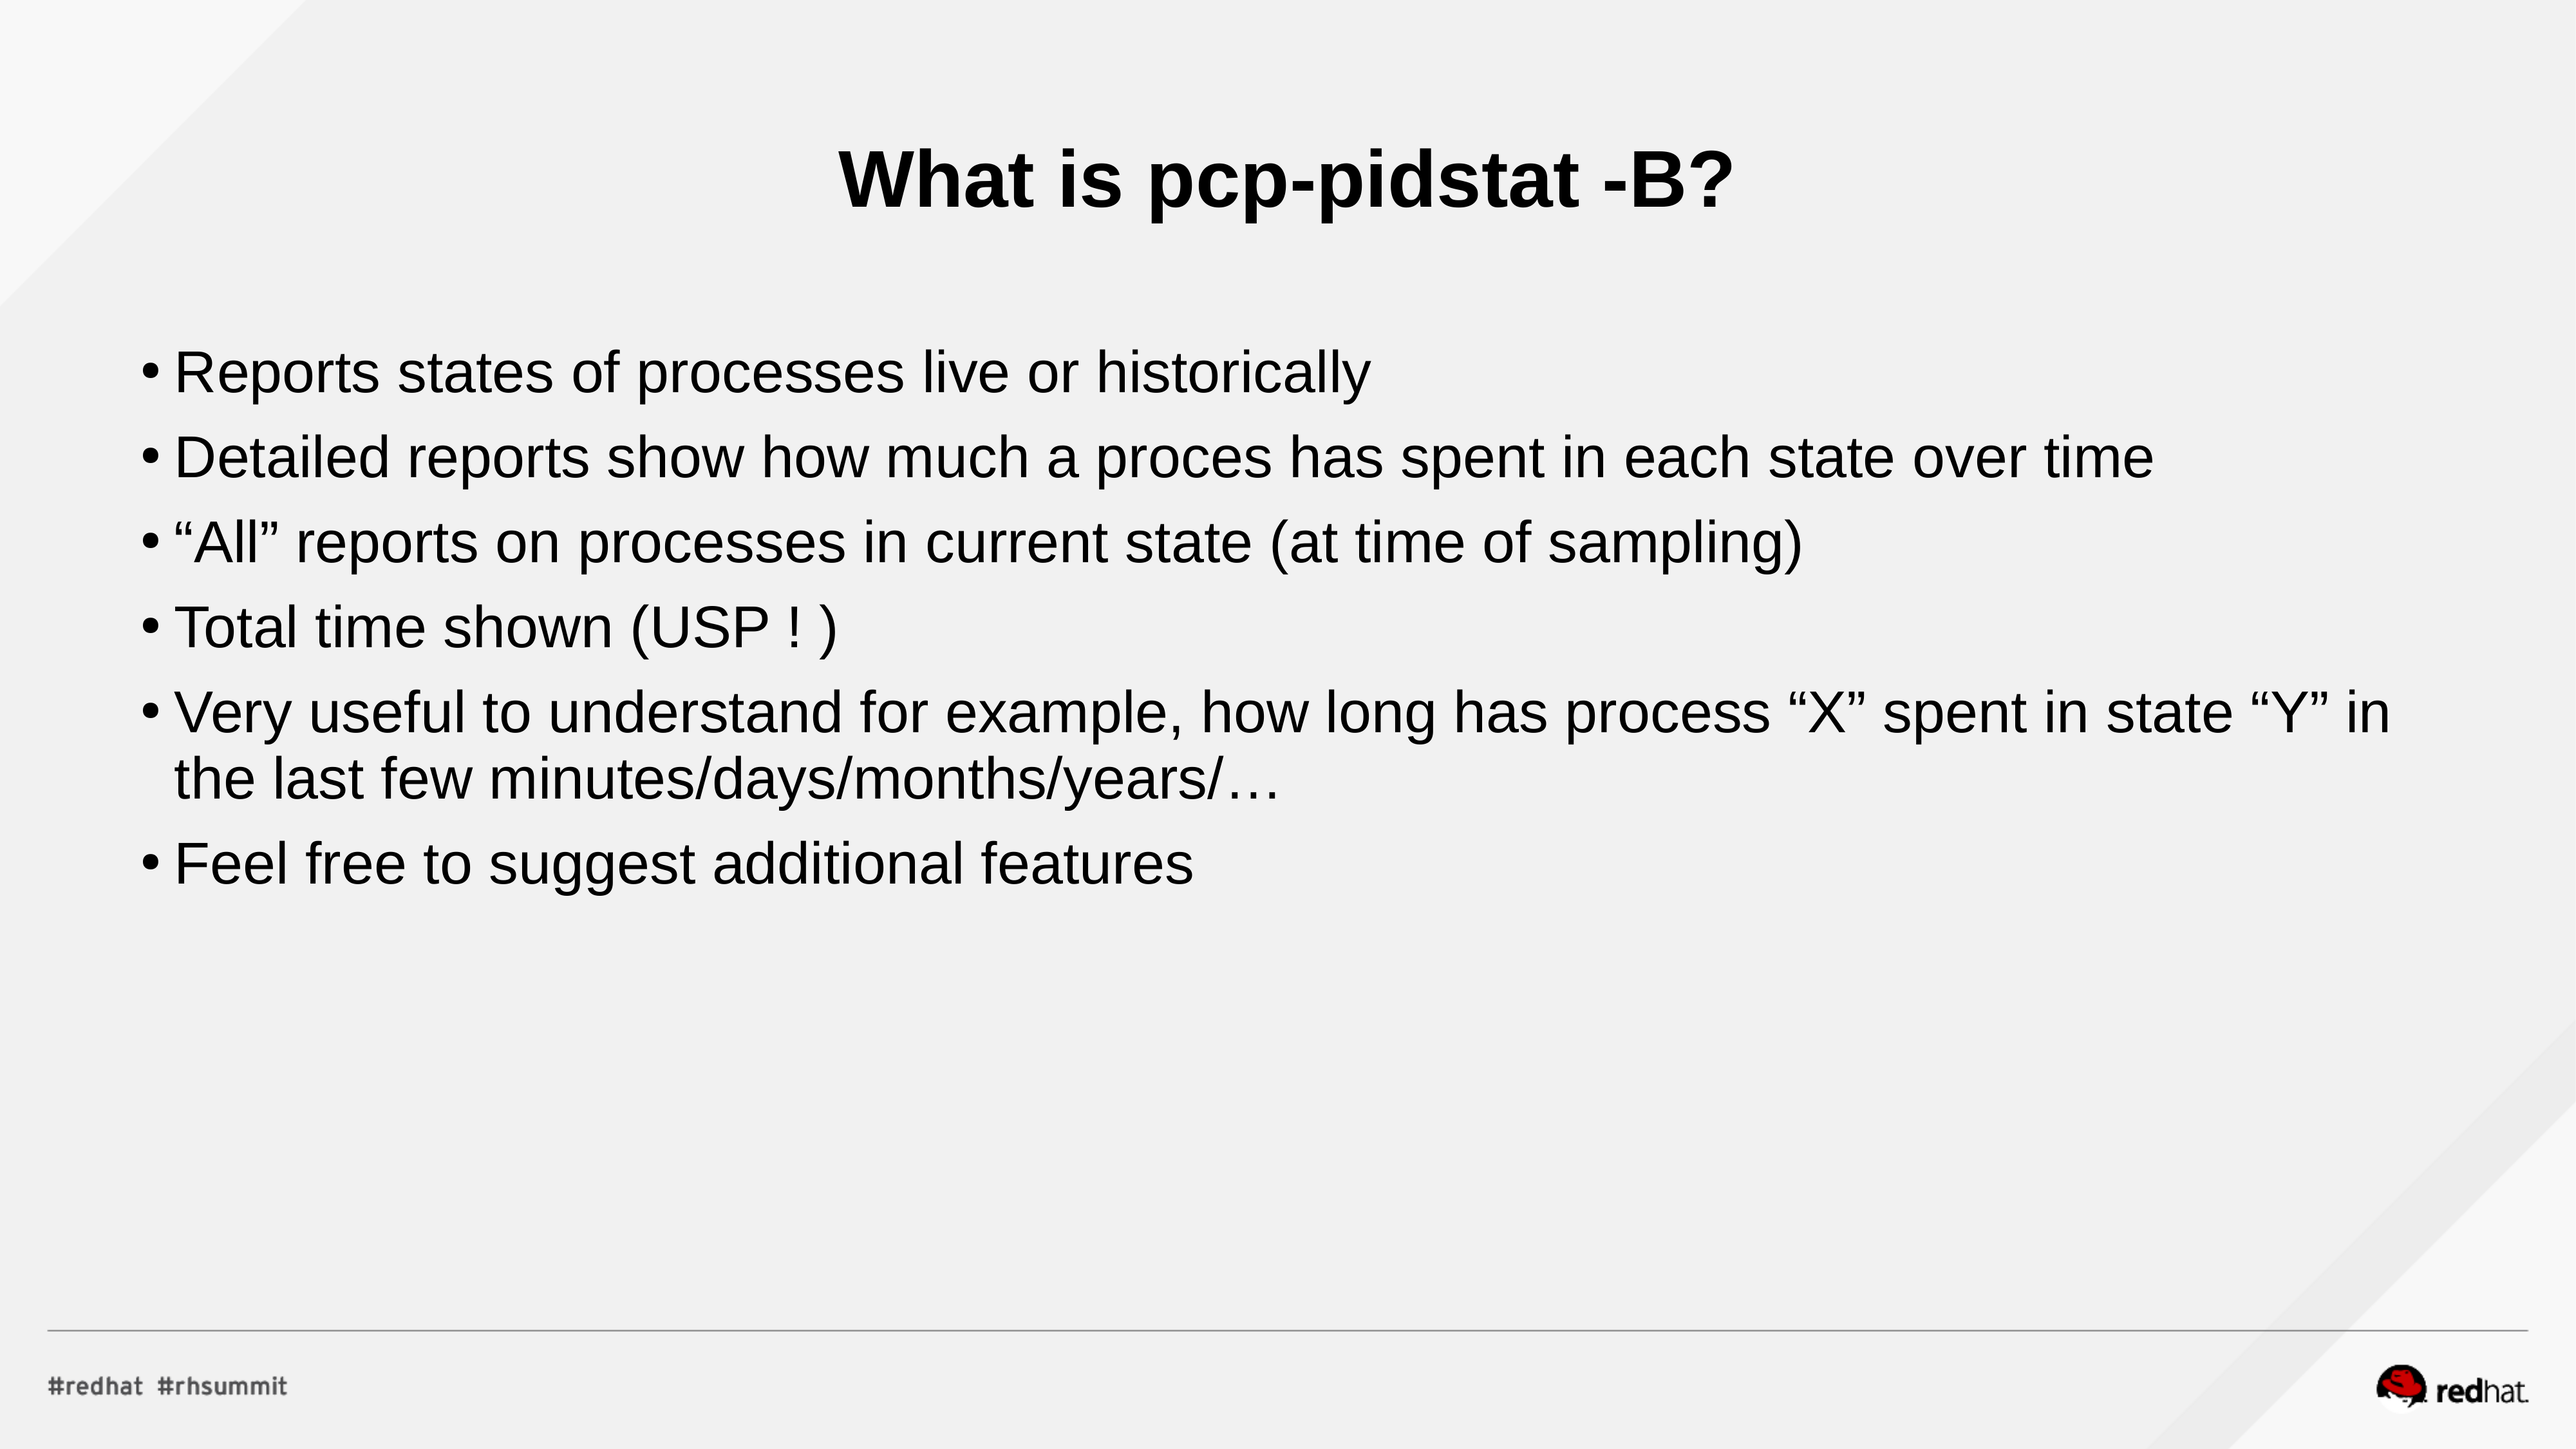

# What is pcp-pidstat -B?
Reports states of processes live or historically
Detailed reports show how much a proces has spent in each state over time
“All” reports on processes in current state (at time of sampling)
Total time shown (USP ! )
Very useful to understand for example, how long has process “X” spent in state “Y” in the last few minutes/days/months/years/…
Feel free to suggest additional features